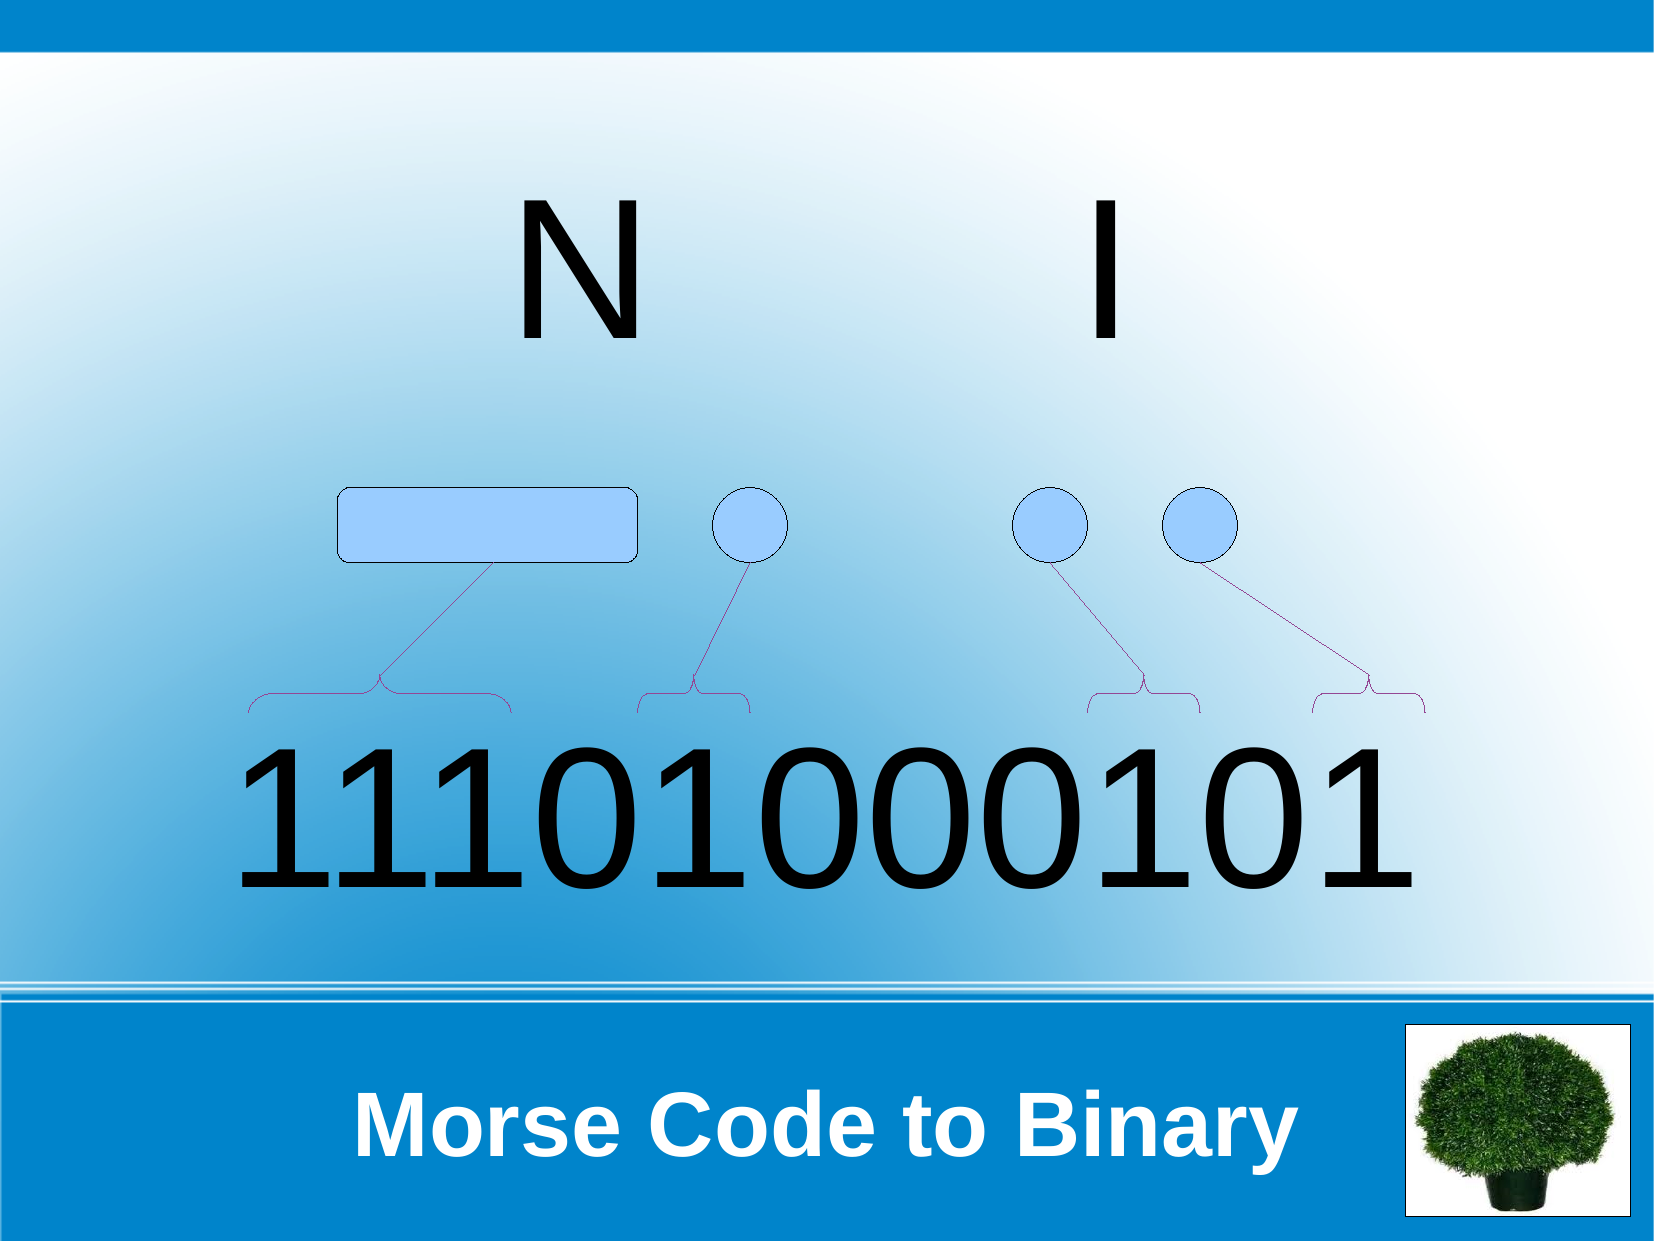

N
I
11101000101
# Morse Code to Binary